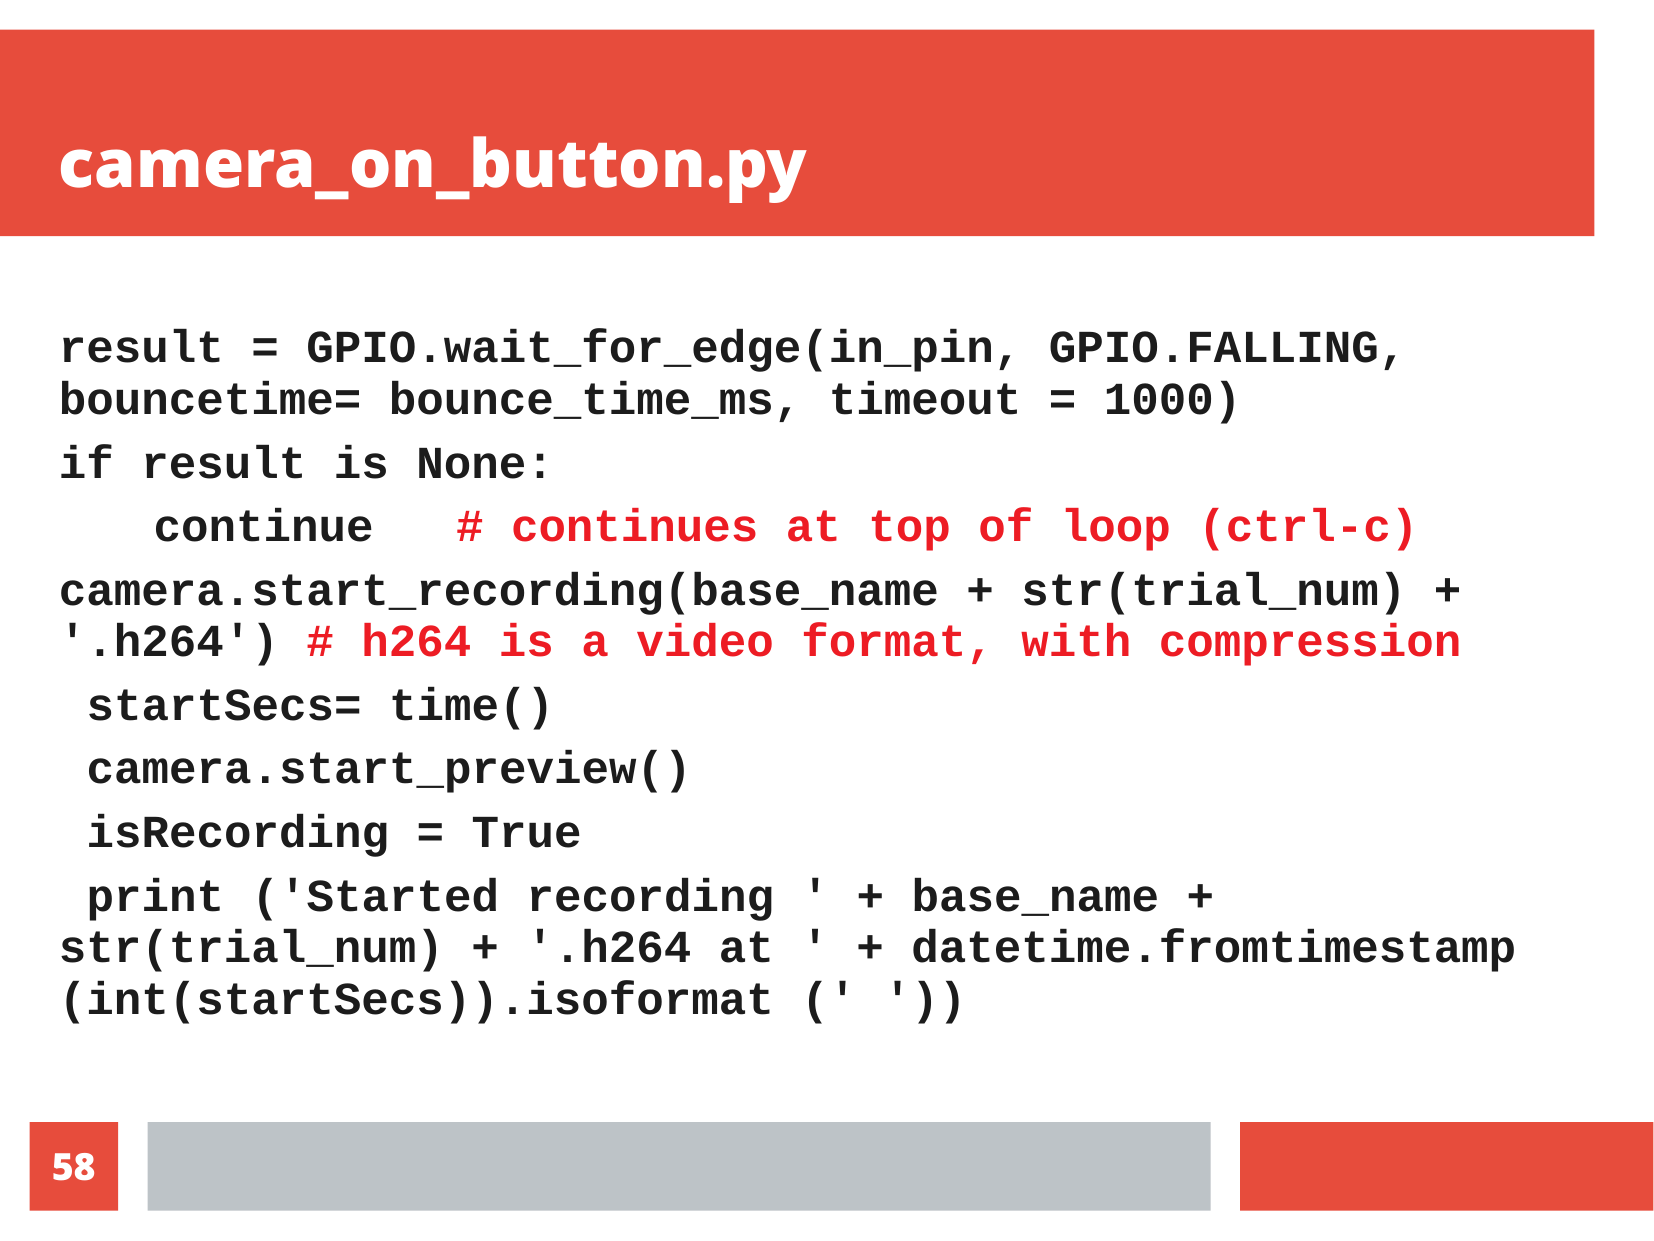

# camera_on_button.py
result = GPIO.wait_for_edge(in_pin, GPIO.FALLING, bouncetime= bounce_time_ms, timeout = 1000)
if result is None:
continue # continues at top of loop (ctrl-c)
camera.start_recording(base_name + str(trial_num) + '.h264') # h264 is a video format, with compression
 startSecs= time()
 camera.start_preview()
 isRecording = True
 print ('Started recording ' + base_name + str(trial_num) + '.h264 at ' + datetime.fromtimestamp (int(startSecs)).isoformat (' '))
58